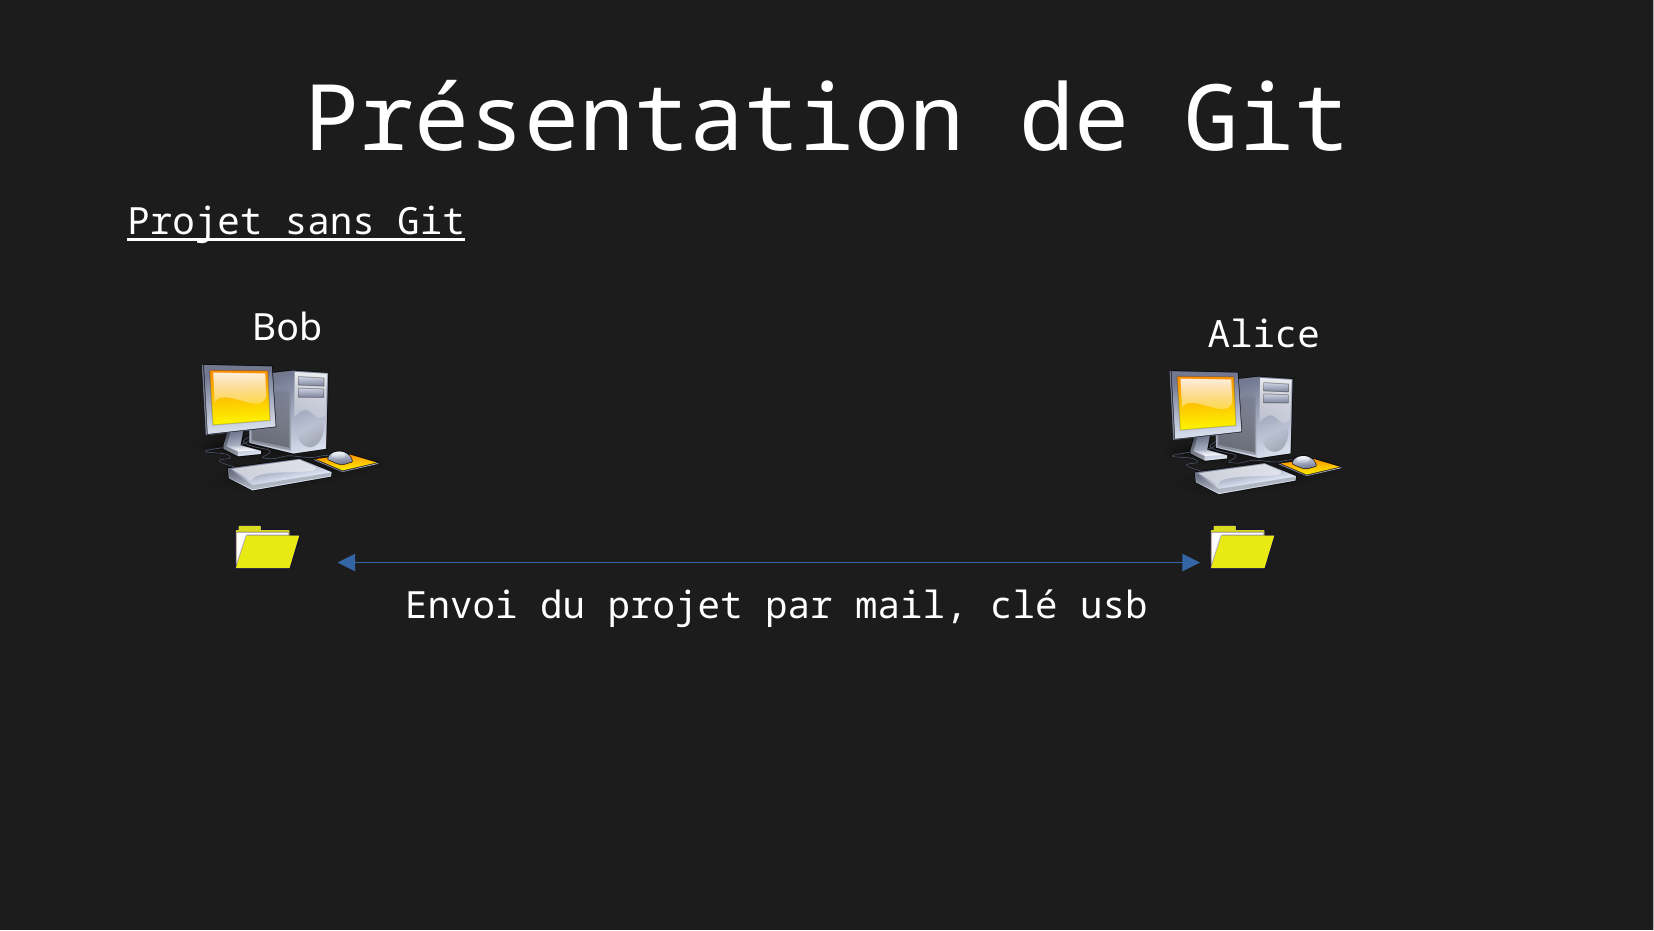

# Présentation de Git
Projet sans Git
Bob
Alice
Envoi du projet par mail, clé usb